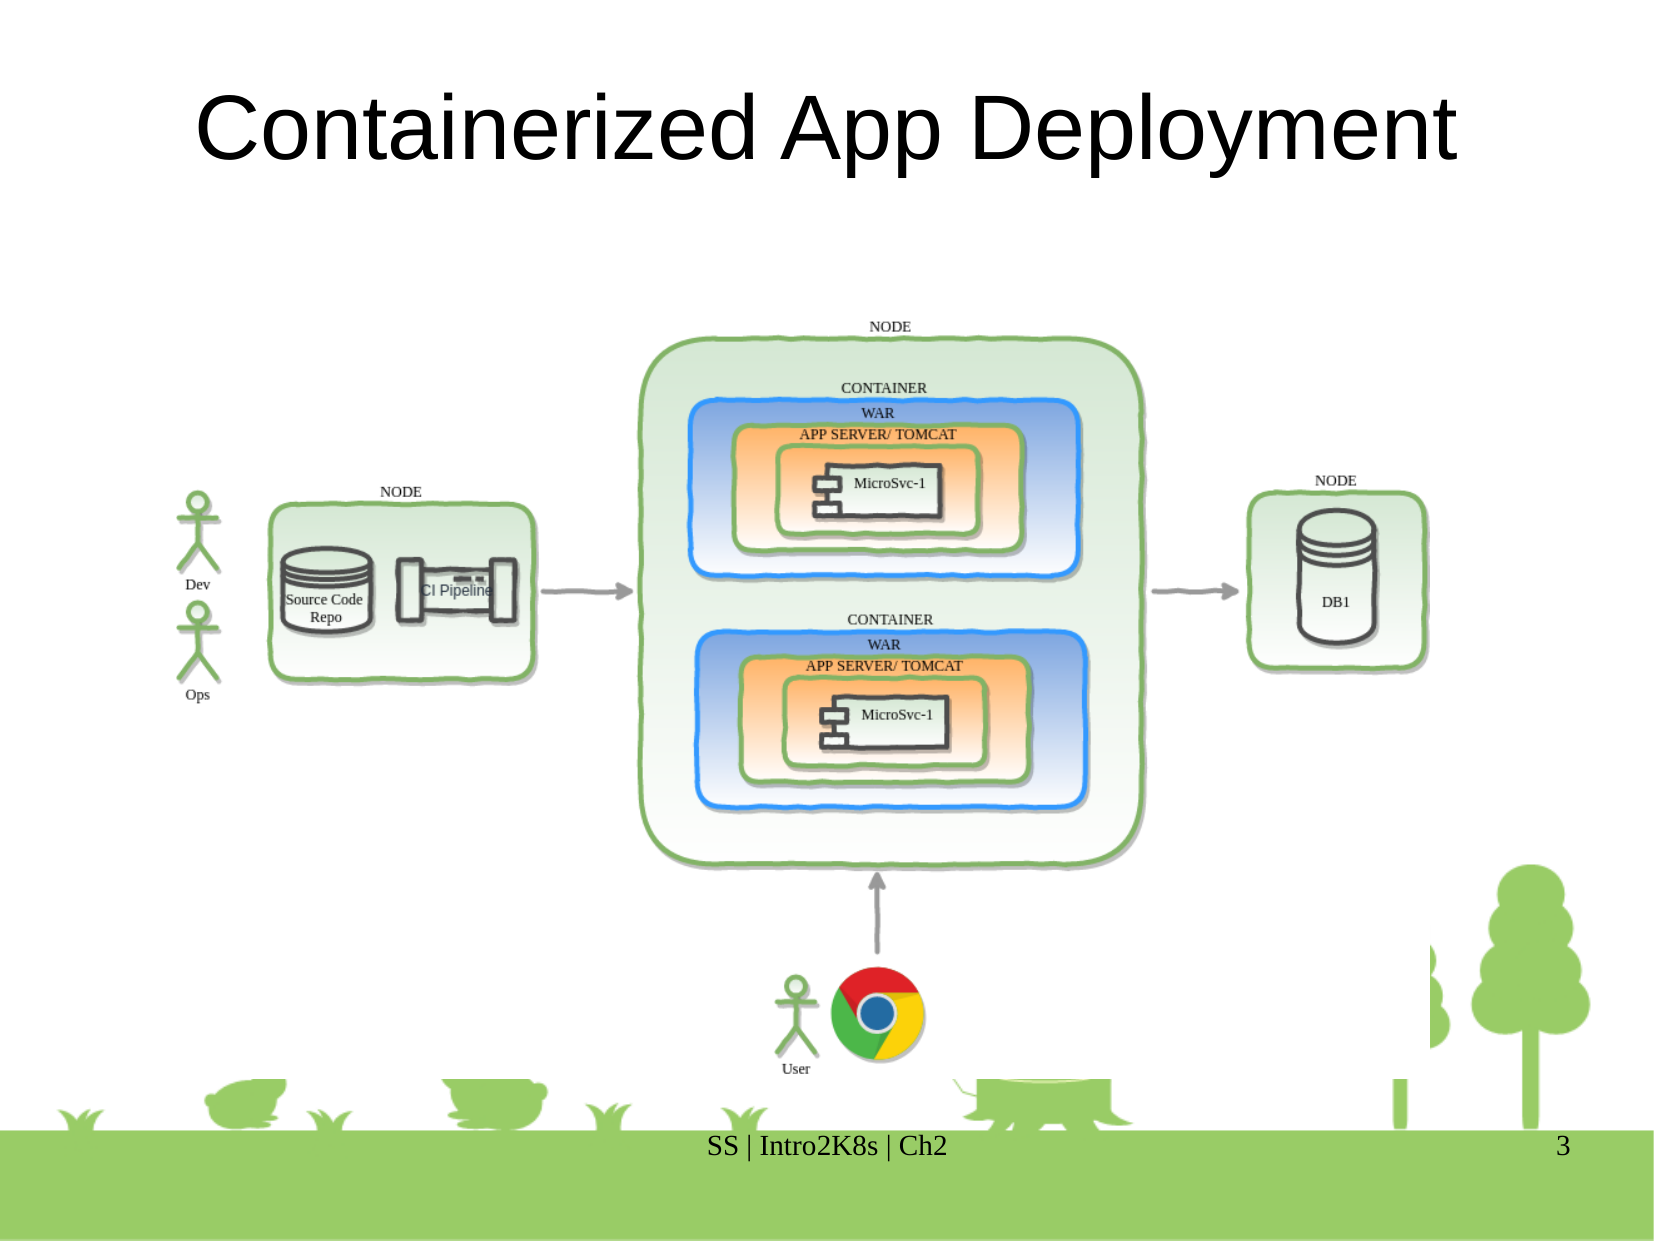

# Containerized App Deployment
SS | Intro2K8s | Ch2
3